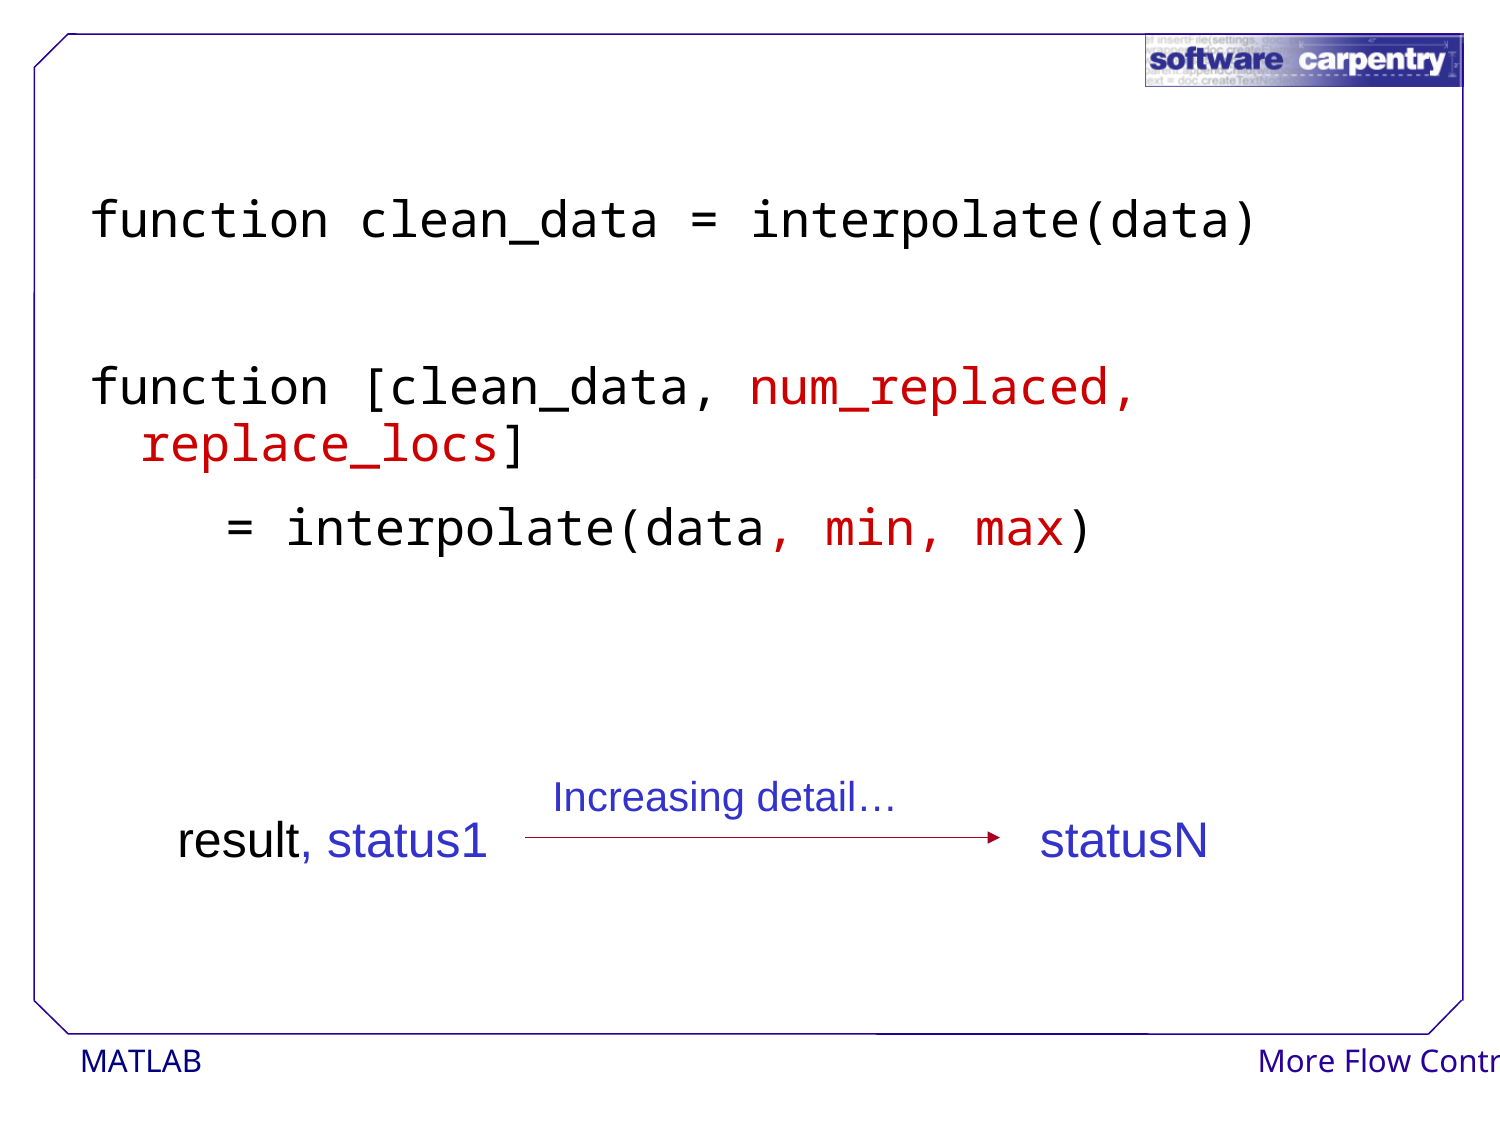

# function clean_data = interpolate(data)
function [clean_data, num_replaced, replace_locs]
    	= interpolate(data, min, max)
Increasing detail…
result, status1
statusN